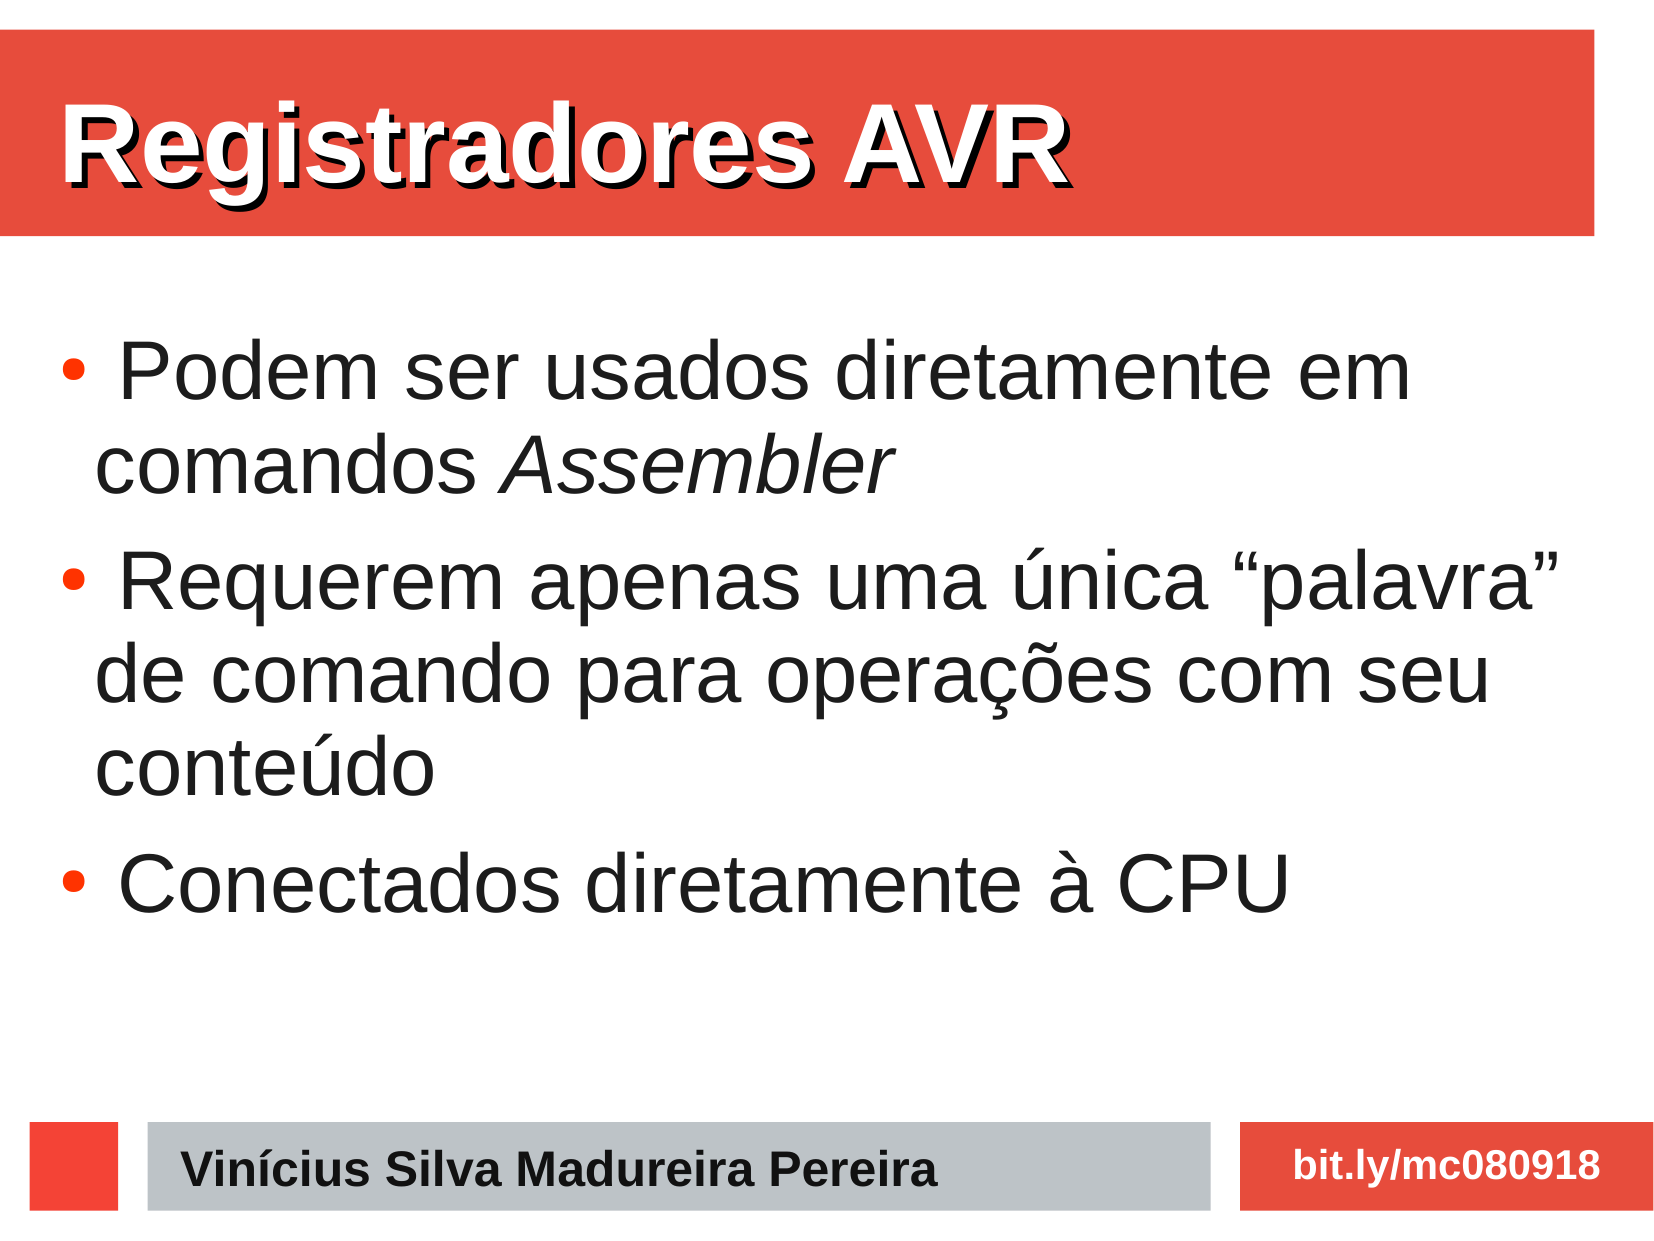

# Registradores AVR
 Podem ser usados diretamente em comandos Assembler
 Requerem apenas uma única “palavra” de comando para operações com seu conteúdo
 Conectados diretamente à CPU
Vinícius Silva Madureira Pereira
bit.ly/mc080918